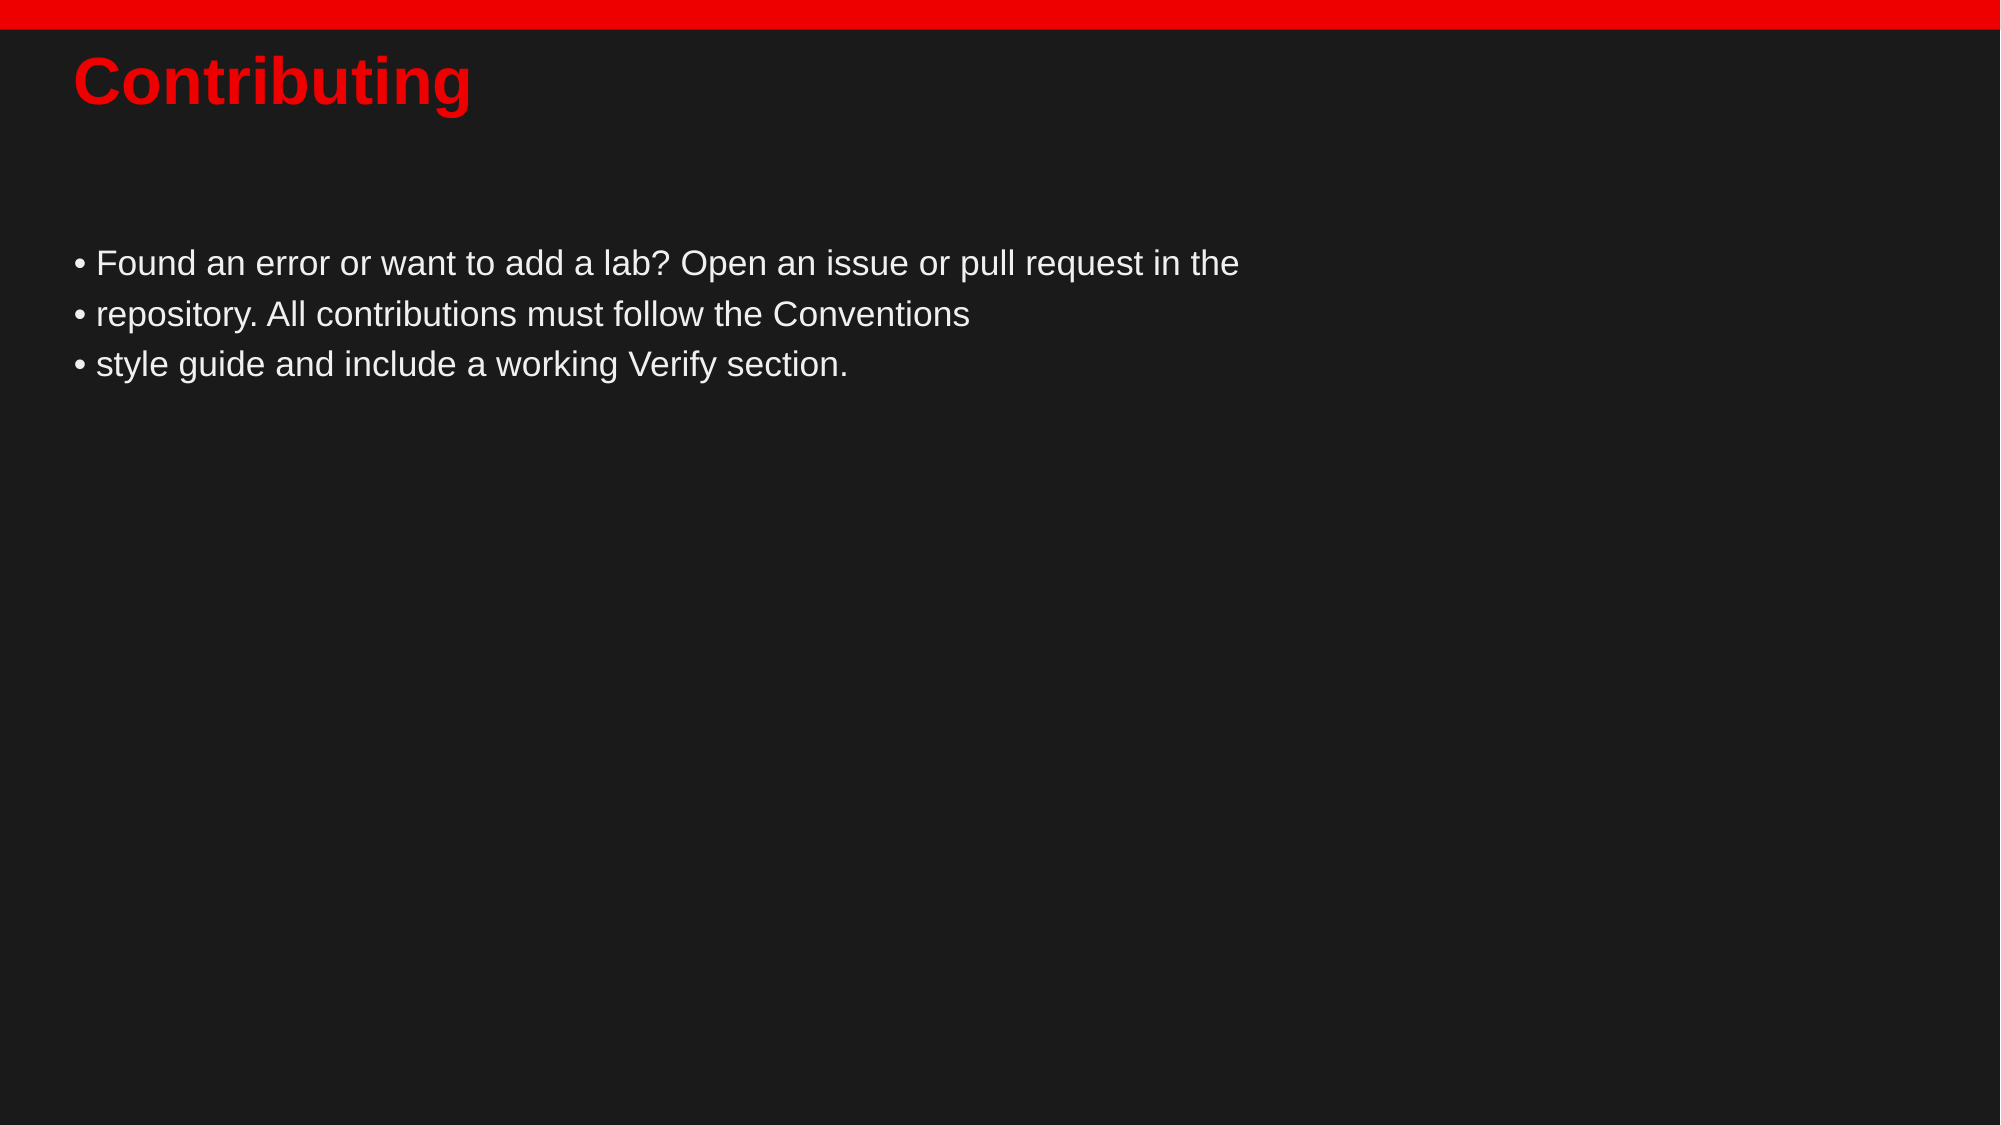

Contributing
• Found an error or want to add a lab? Open an issue or pull request in the
• repository. All contributions must follow the Conventions
• style guide and include a working Verify section.